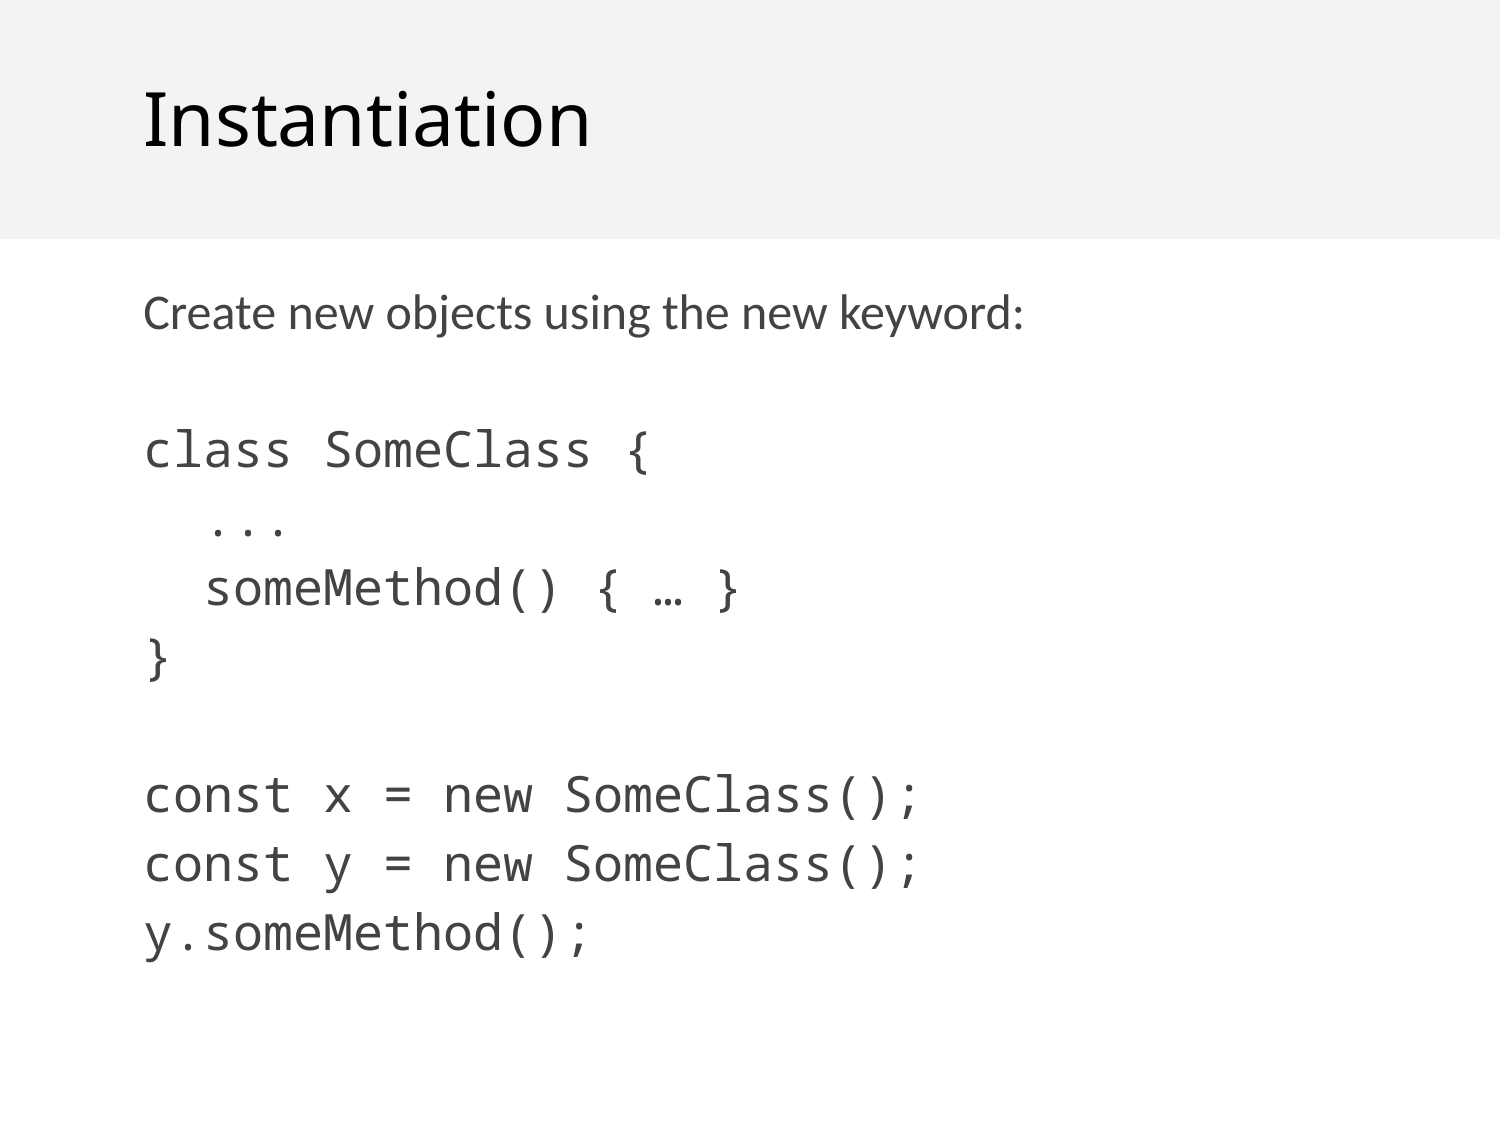

# Instantiation
Create new objects using the new keyword:
class SomeClass {
 ...
 someMethod() { … }
}
const x = new SomeClass();
const y = new SomeClass();
y.someMethod();